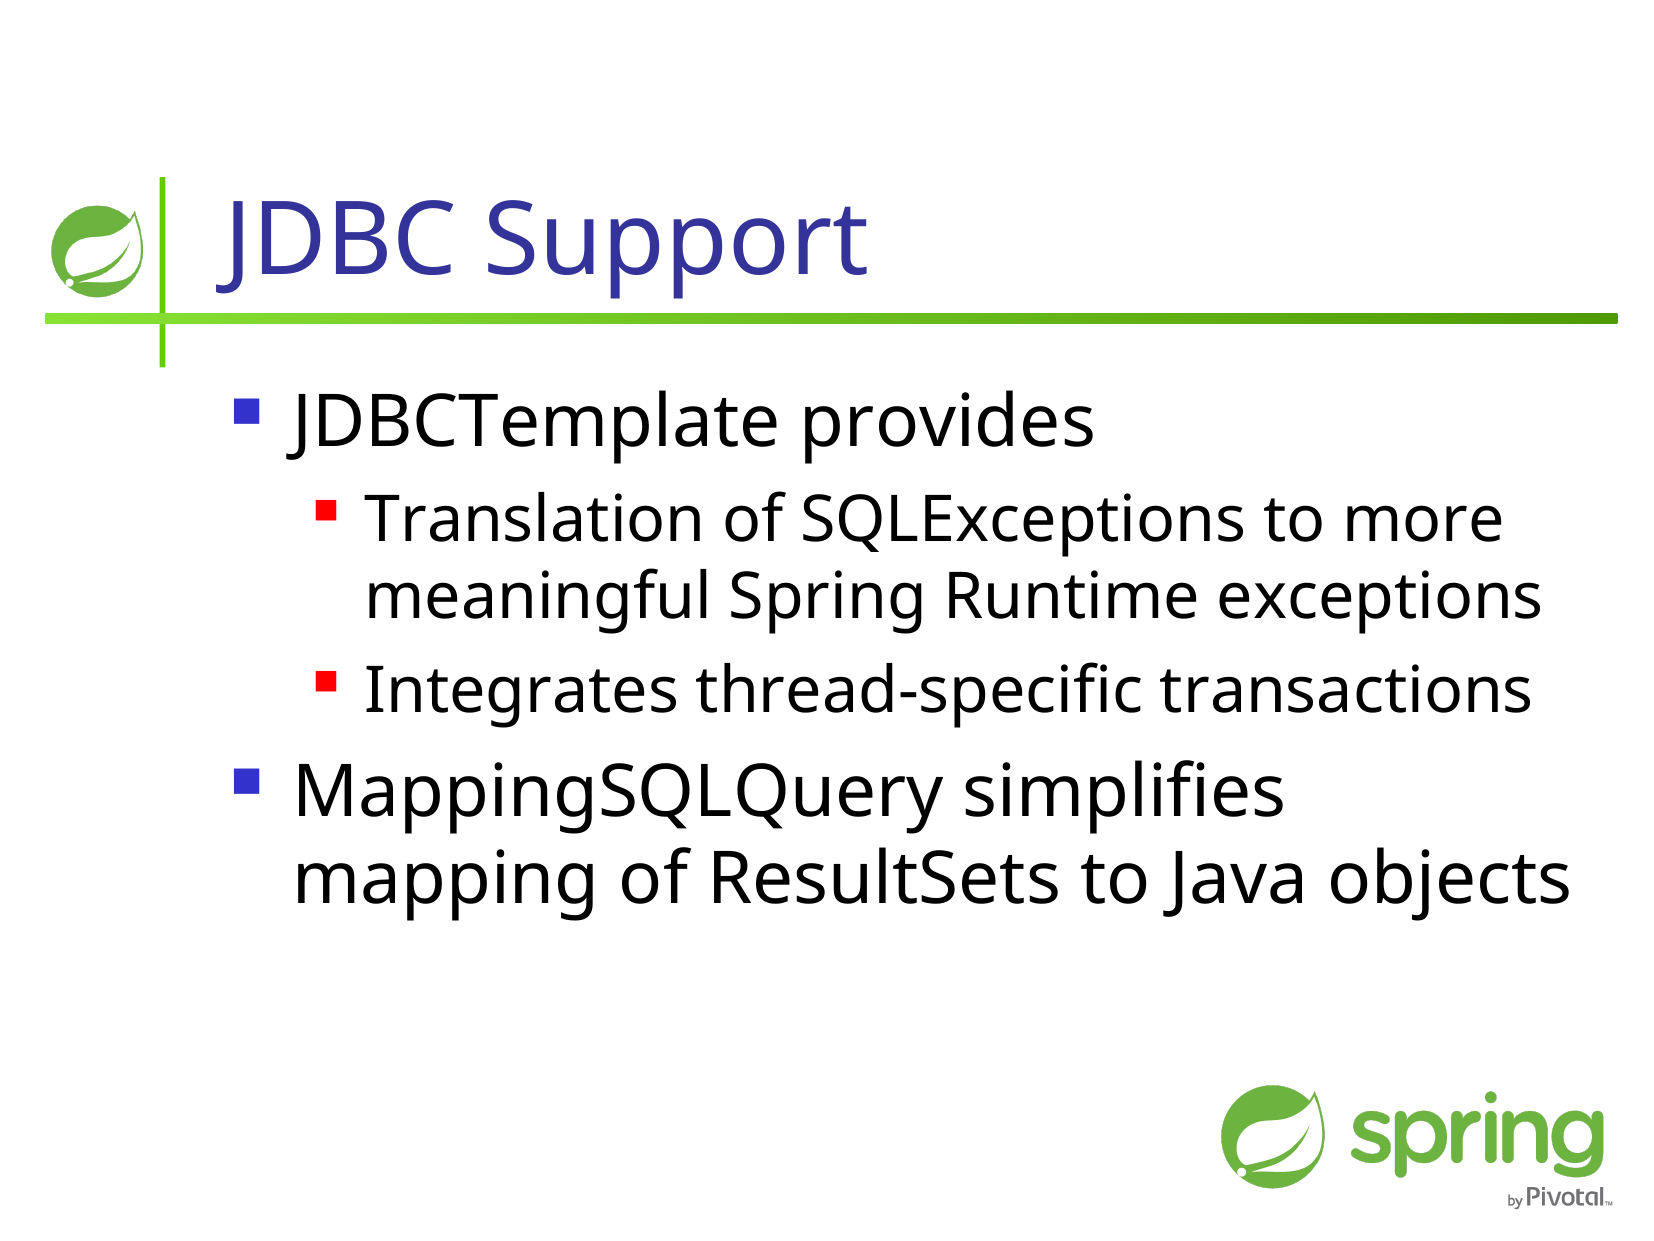

# JDBC Support
JDBCTemplate provides
Translation of SQLExceptions to more meaningful Spring Runtime exceptions
Integrates thread-specific transactions
MappingSQLQuery simplifies mapping of ResultSets to Java objects